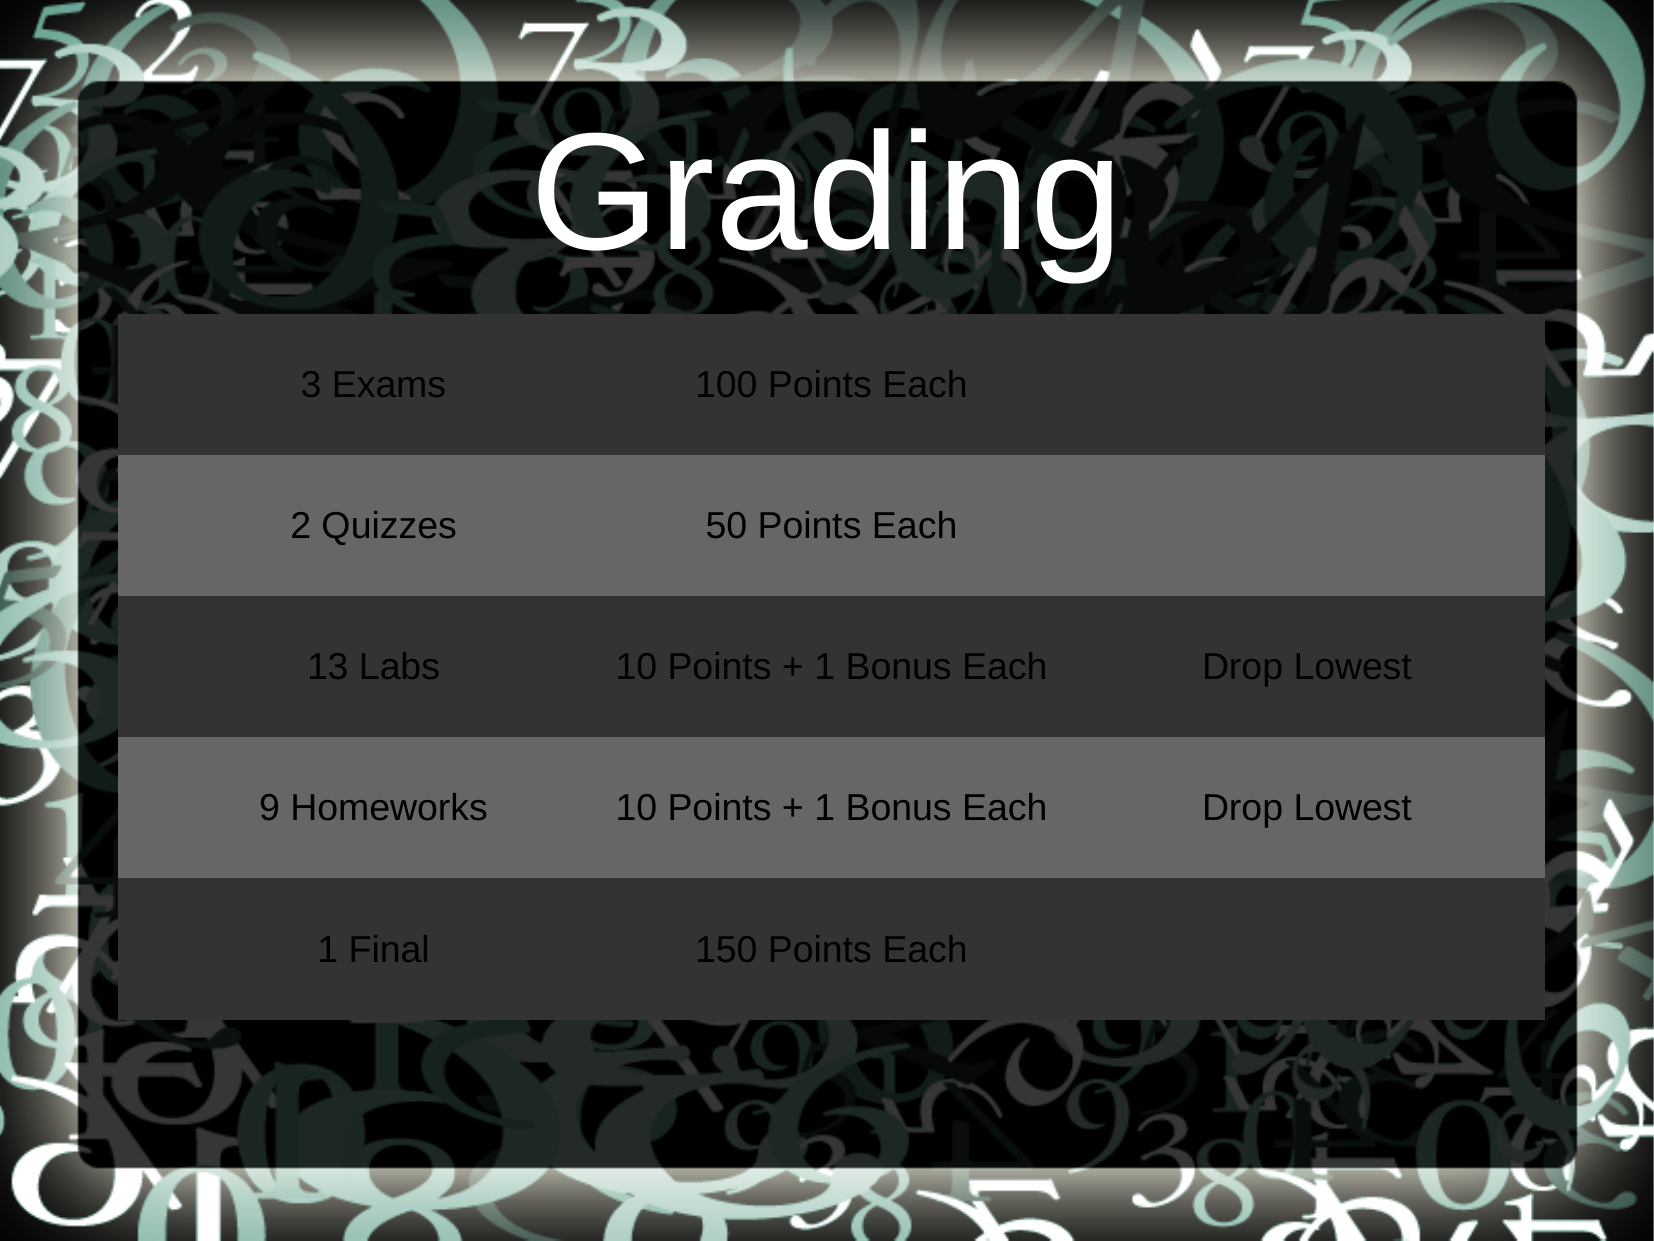

# Grading
| 3 Exams | 100 Points Each | |
| --- | --- | --- |
| 2 Quizzes | 50 Points Each | |
| 13 Labs | 10 Points + 1 Bonus Each | Drop Lowest |
| 9 Homeworks | 10 Points + 1 Bonus Each | Drop Lowest |
| 1 Final | 150 Points Each | |